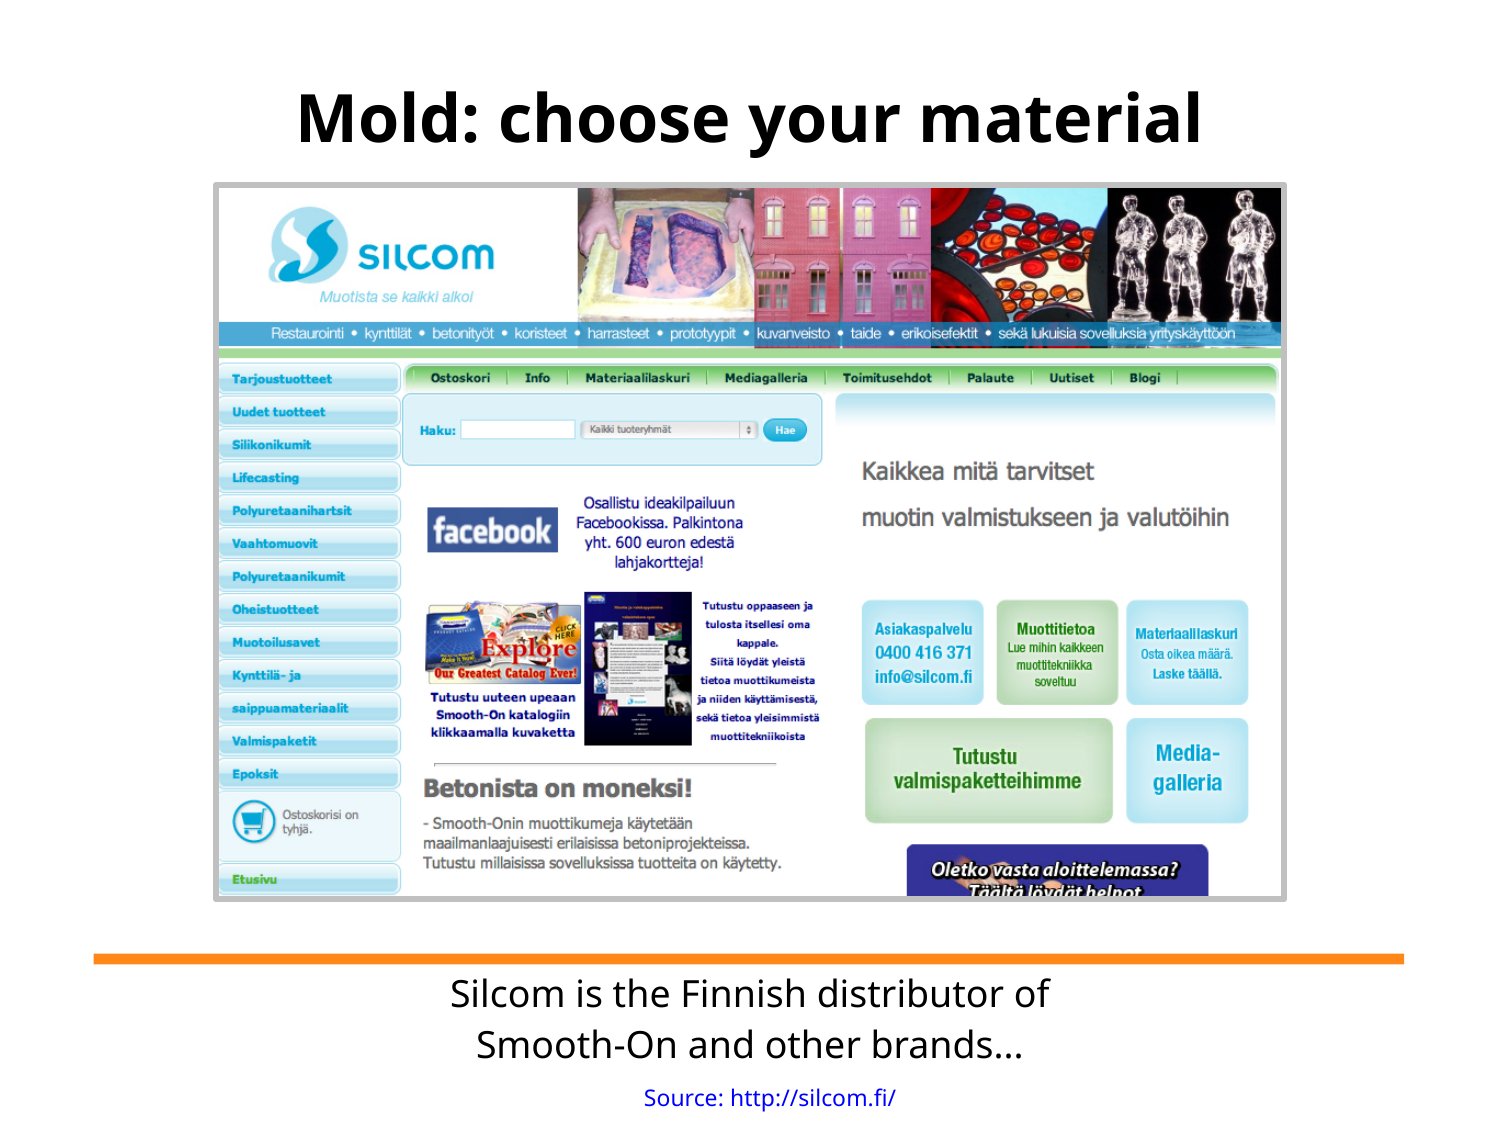

# Mold: choose your material
Silcom is the Finnish distributor of Smooth-On and other brands...
Source: http://silcom.fi/